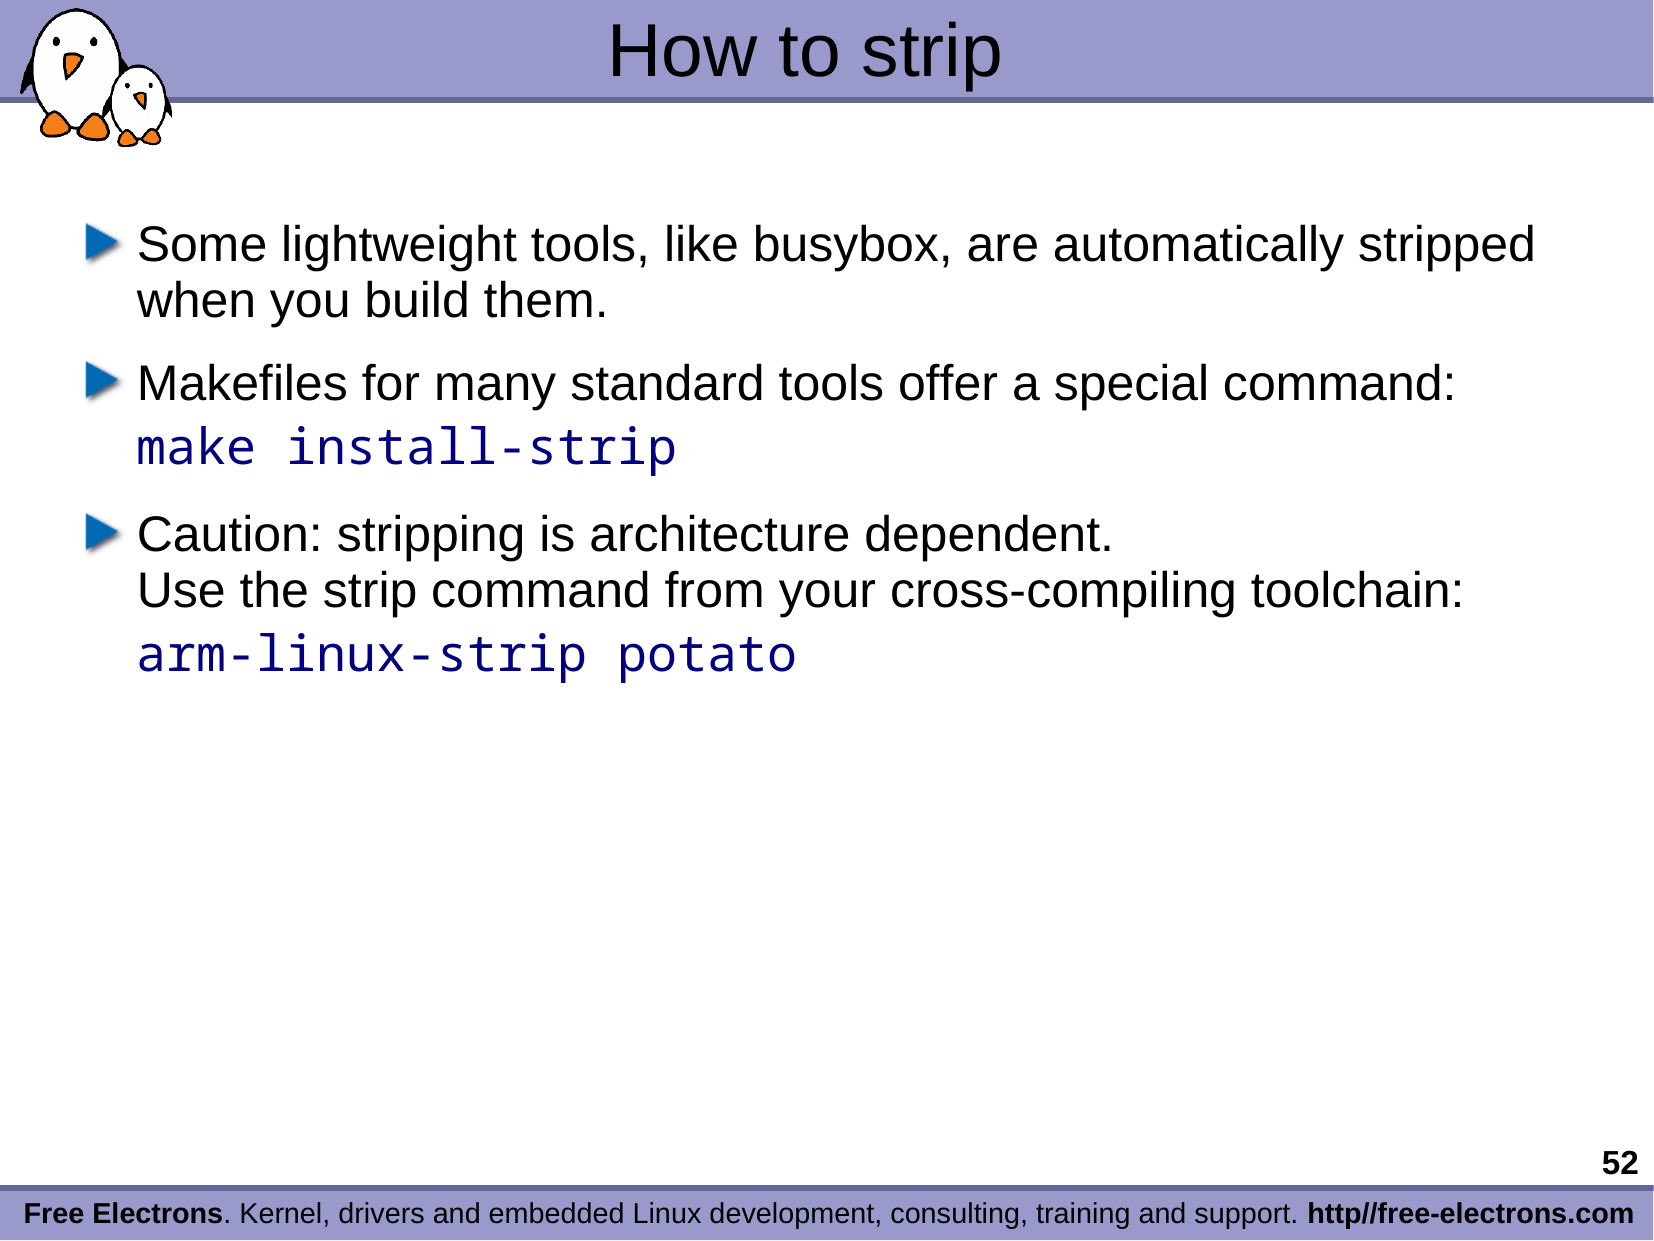

# How to strip
Some lightweight tools, like busybox, are automatically stripped when you build them.
Makefiles for many standard tools offer a special command:
make install-strip
Caution: stripping is architecture dependent.
Use the strip command from your cross-compiling toolchain:
arm-linux-strip potato